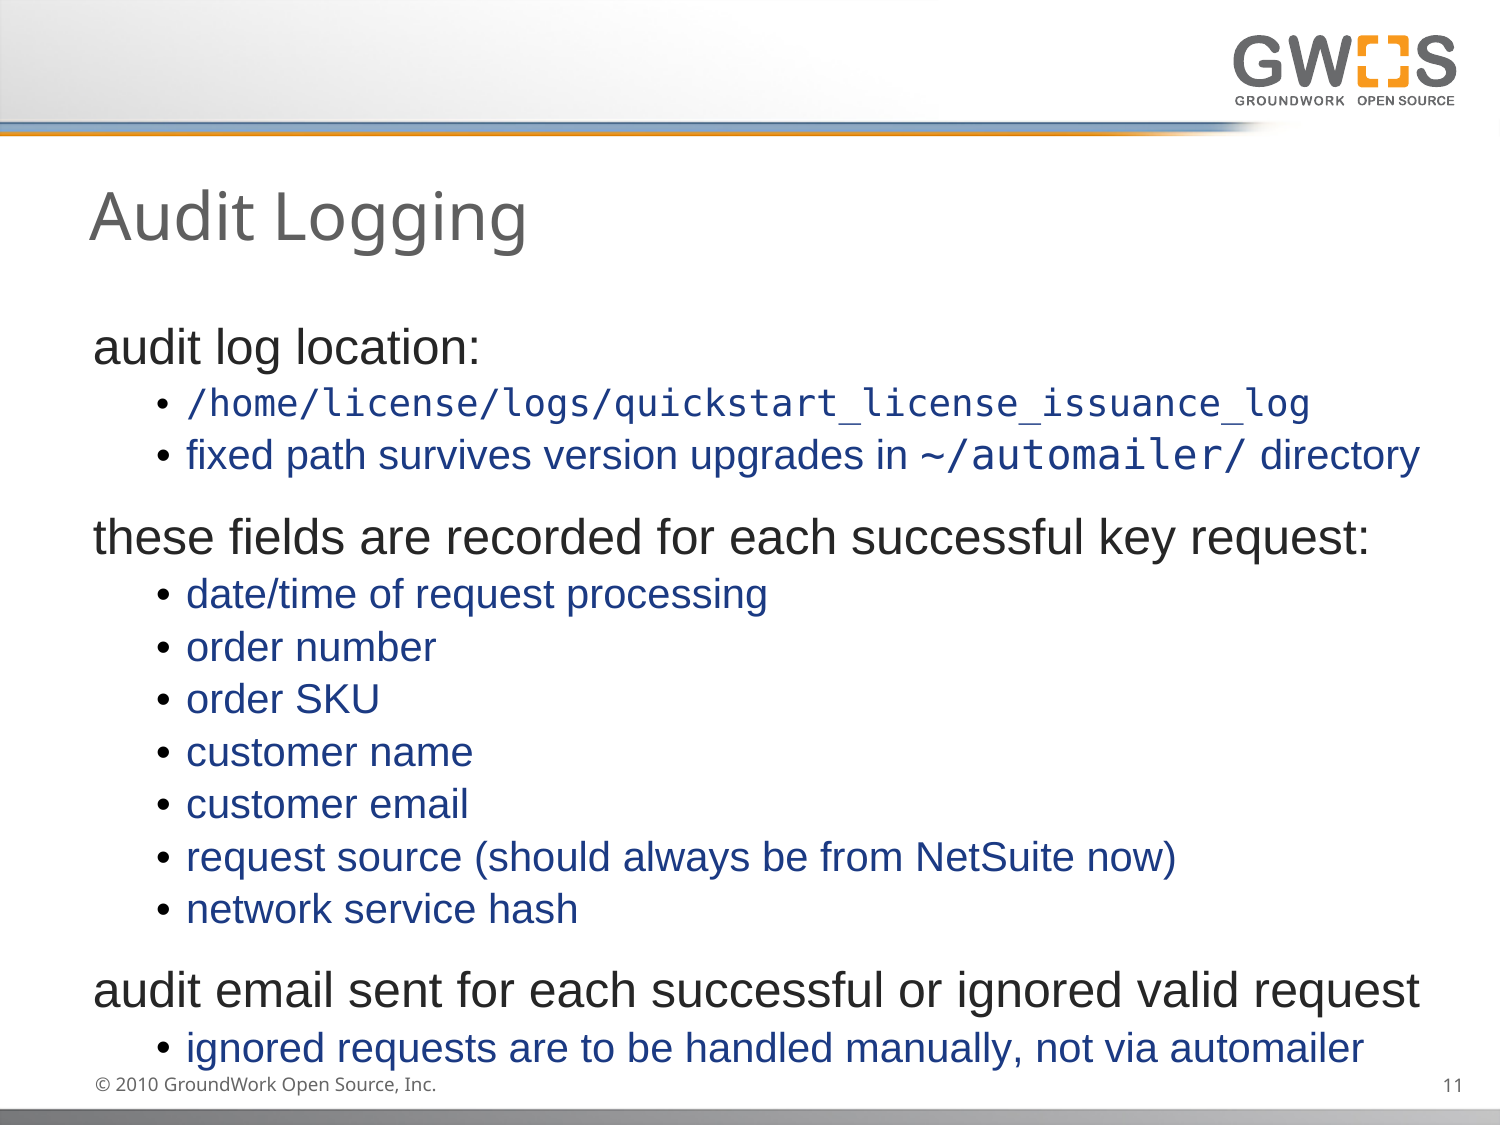

# Audit Logging
audit log location:
/home/license/logs/quickstart_license_issuance_log
fixed path survives version upgrades in ~/automailer/ directory
these fields are recorded for each successful key request:
date/time of request processing
order number
order SKU
customer name
customer email
request source (should always be from NetSuite now)
network service hash
audit email sent for each successful or ignored valid request
ignored requests are to be handled manually, not via automailer
11